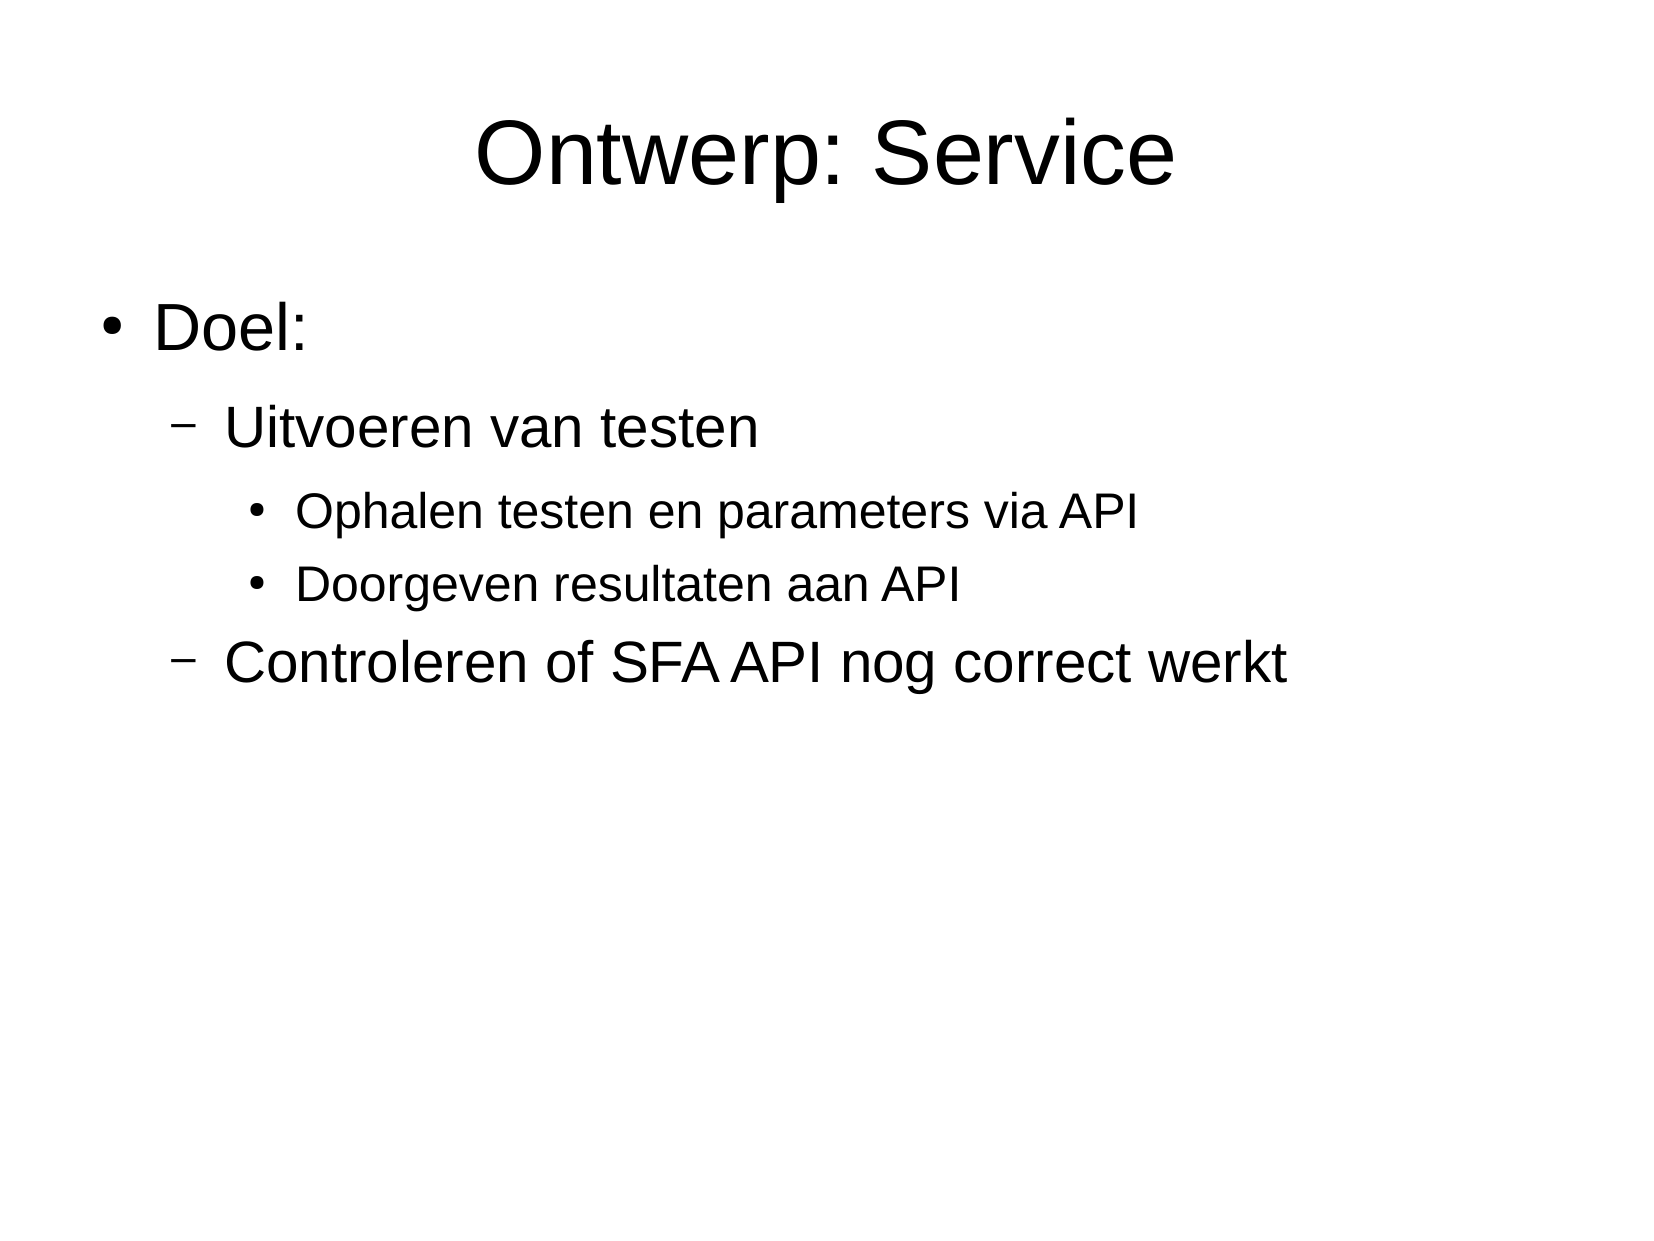

# Ontwerp: Service
Doel:
Uitvoeren van testen
Ophalen testen en parameters via API
Doorgeven resultaten aan API
Controleren of SFA API nog correct werkt